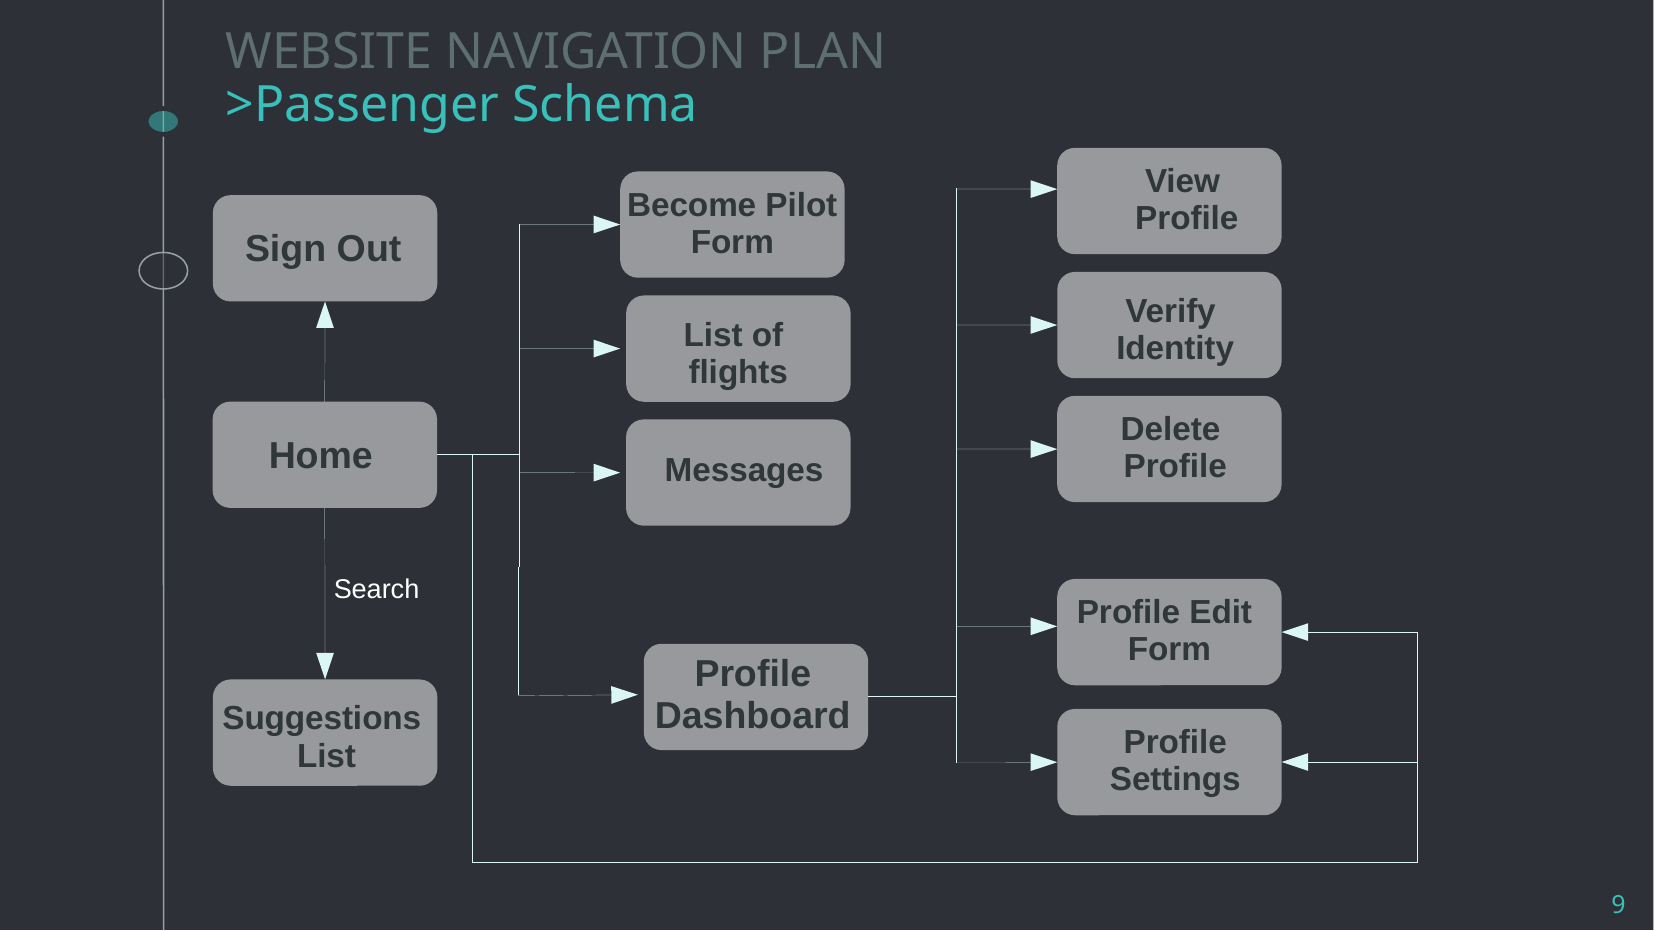

# WEBSITE NAVIGATION PLAN
>Passenger Schema
View
Profile
Become Pilot Form
Sign Out
Verify
Identity
List of
flights
Delete
Profile
Home
Messages
Search
Profile Edit
Form
Profile Dashboard
Suggestions
 List
Profile
Settings